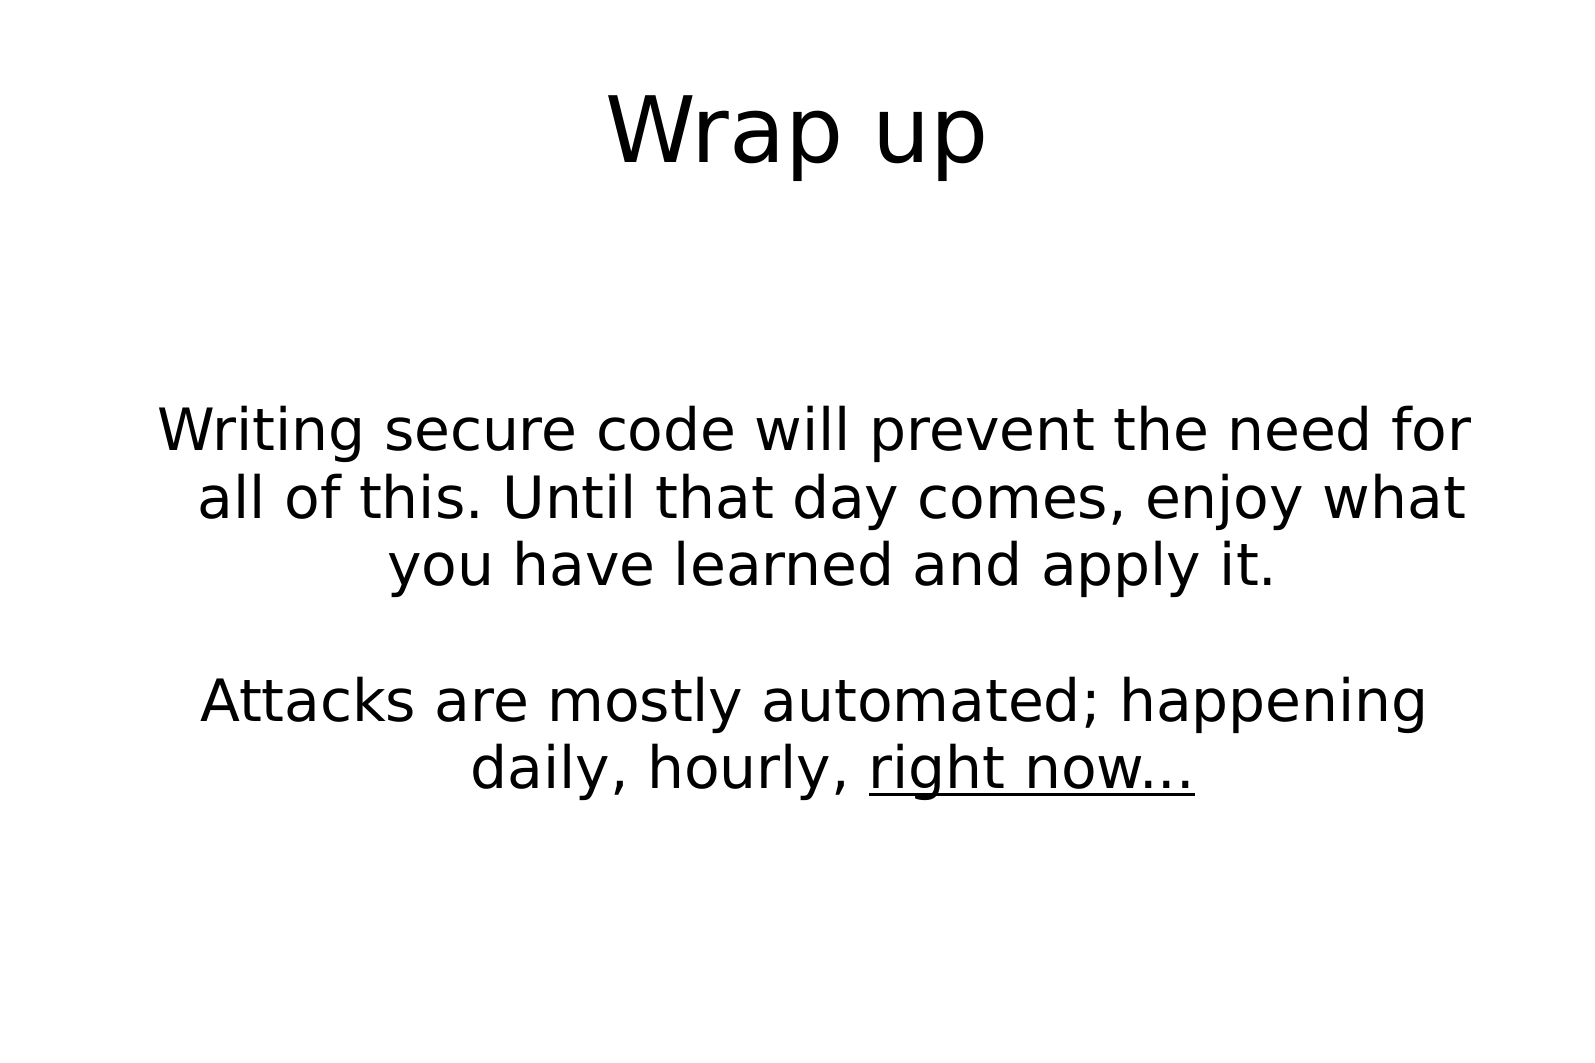

# Wrap up
Writing secure code will prevent the need for all of this. Until that day comes, enjoy what you have learned and apply it.
Attacks are mostly automated; happening daily, hourly, right now...